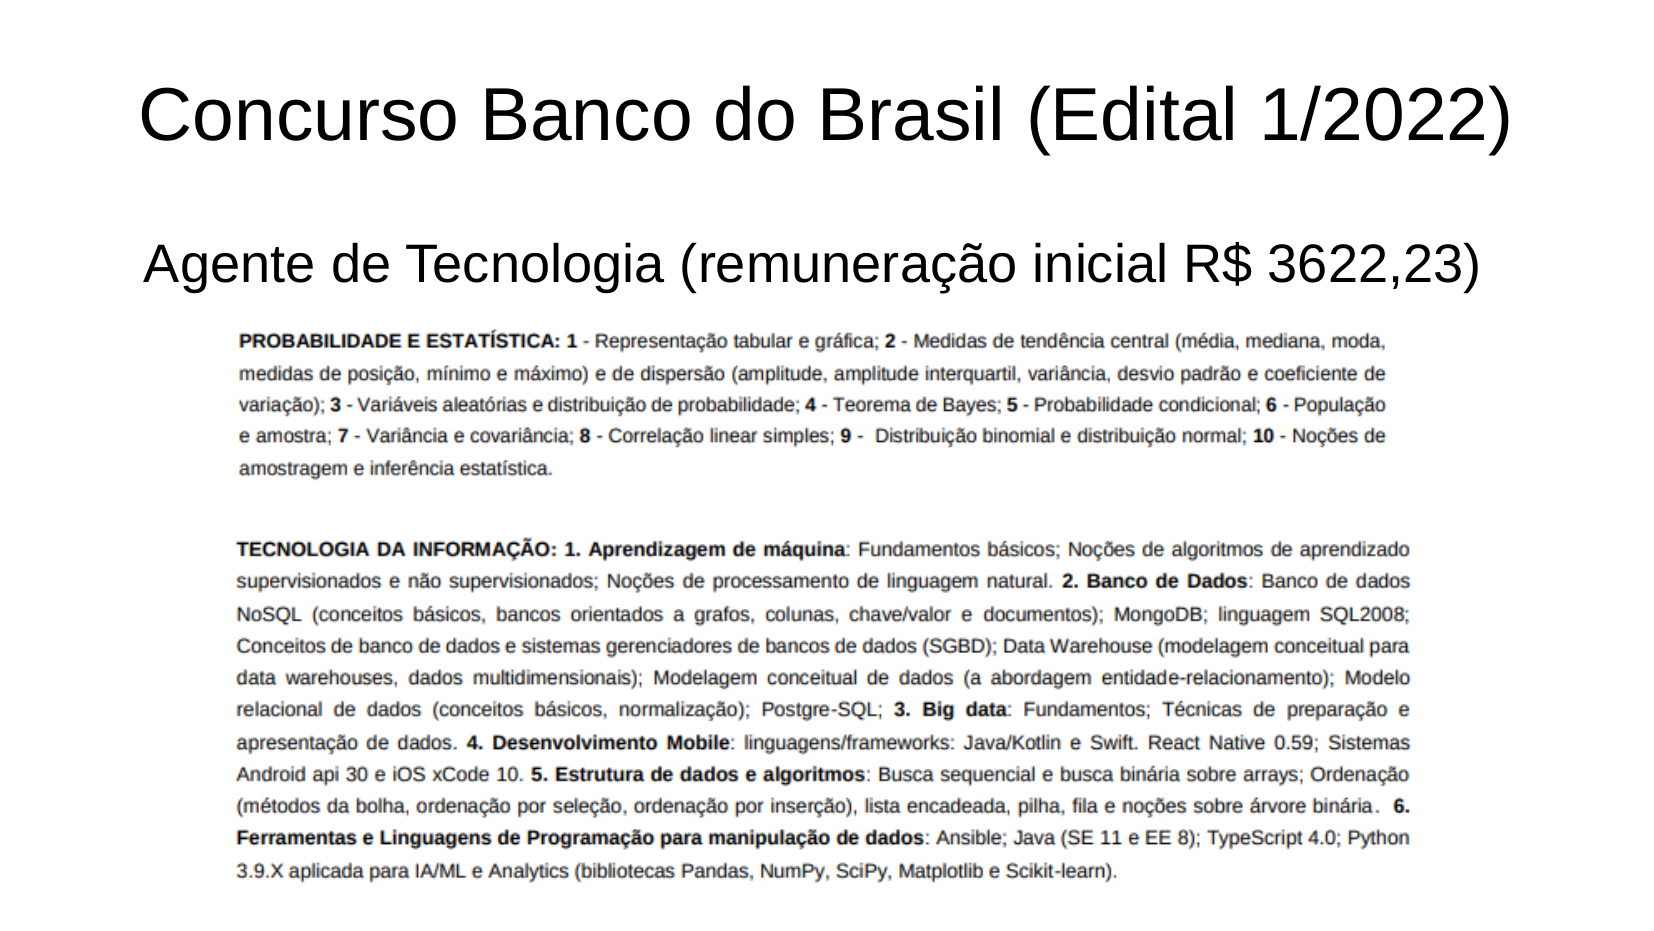

# Concurso Banco do Brasil (Edital 1/2022)
Agente de Tecnologia (remuneração inicial R$ 3622,23)